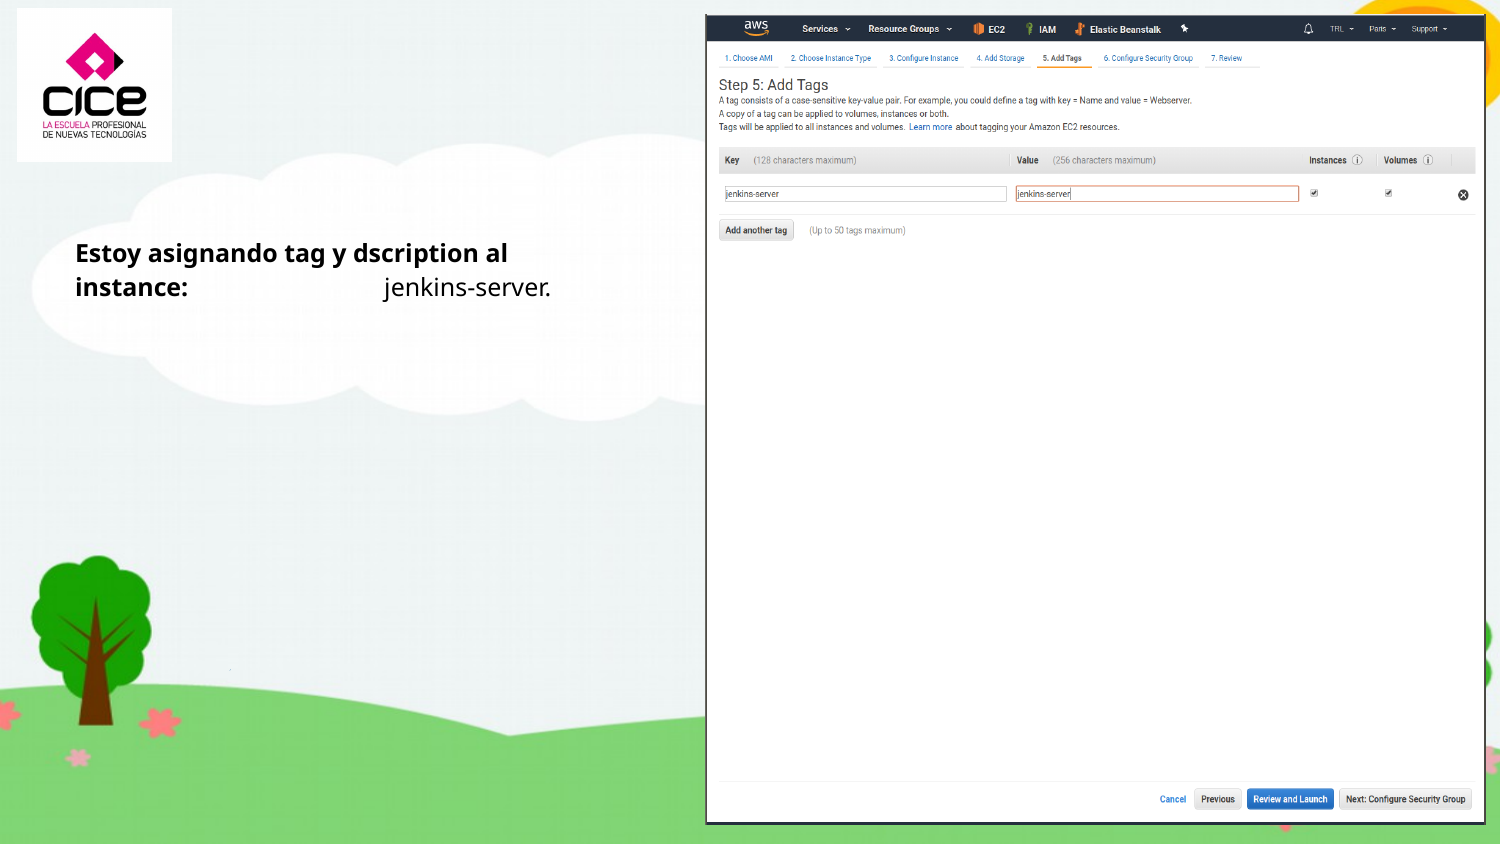

# Estoy asignando tag y dscription al instance: 		 jenkins-server.